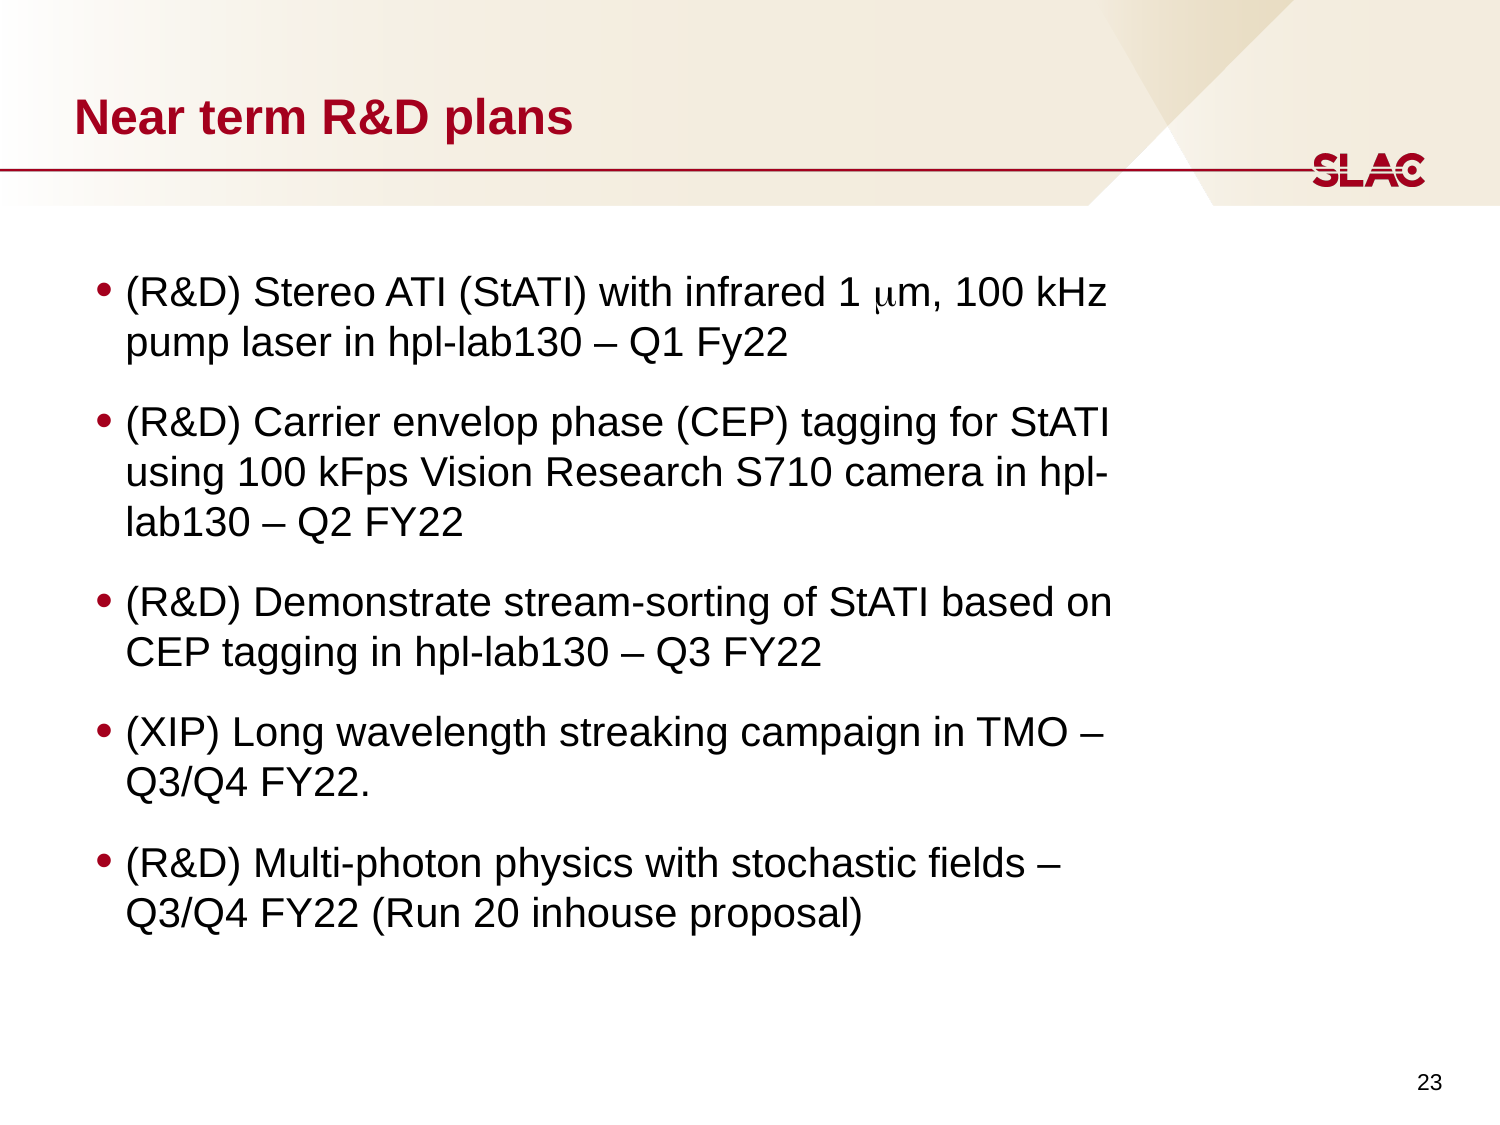

# Near term R&D plans
(R&D) Stereo ATI (StATI) with infrared 1 mm, 100 kHz pump laser in hpl-lab130 – Q1 Fy22
(R&D) Carrier envelop phase (CEP) tagging for StATI using 100 kFps Vision Research S710 camera in hpl-lab130 – Q2 FY22
(R&D) Demonstrate stream-sorting of StATI based on CEP tagging in hpl-lab130 – Q3 FY22
(XIP) Long wavelength streaking campaign in TMO – Q3/Q4 FY22.
(R&D) Multi-photon physics with stochastic fields – Q3/Q4 FY22 (Run 20 inhouse proposal)